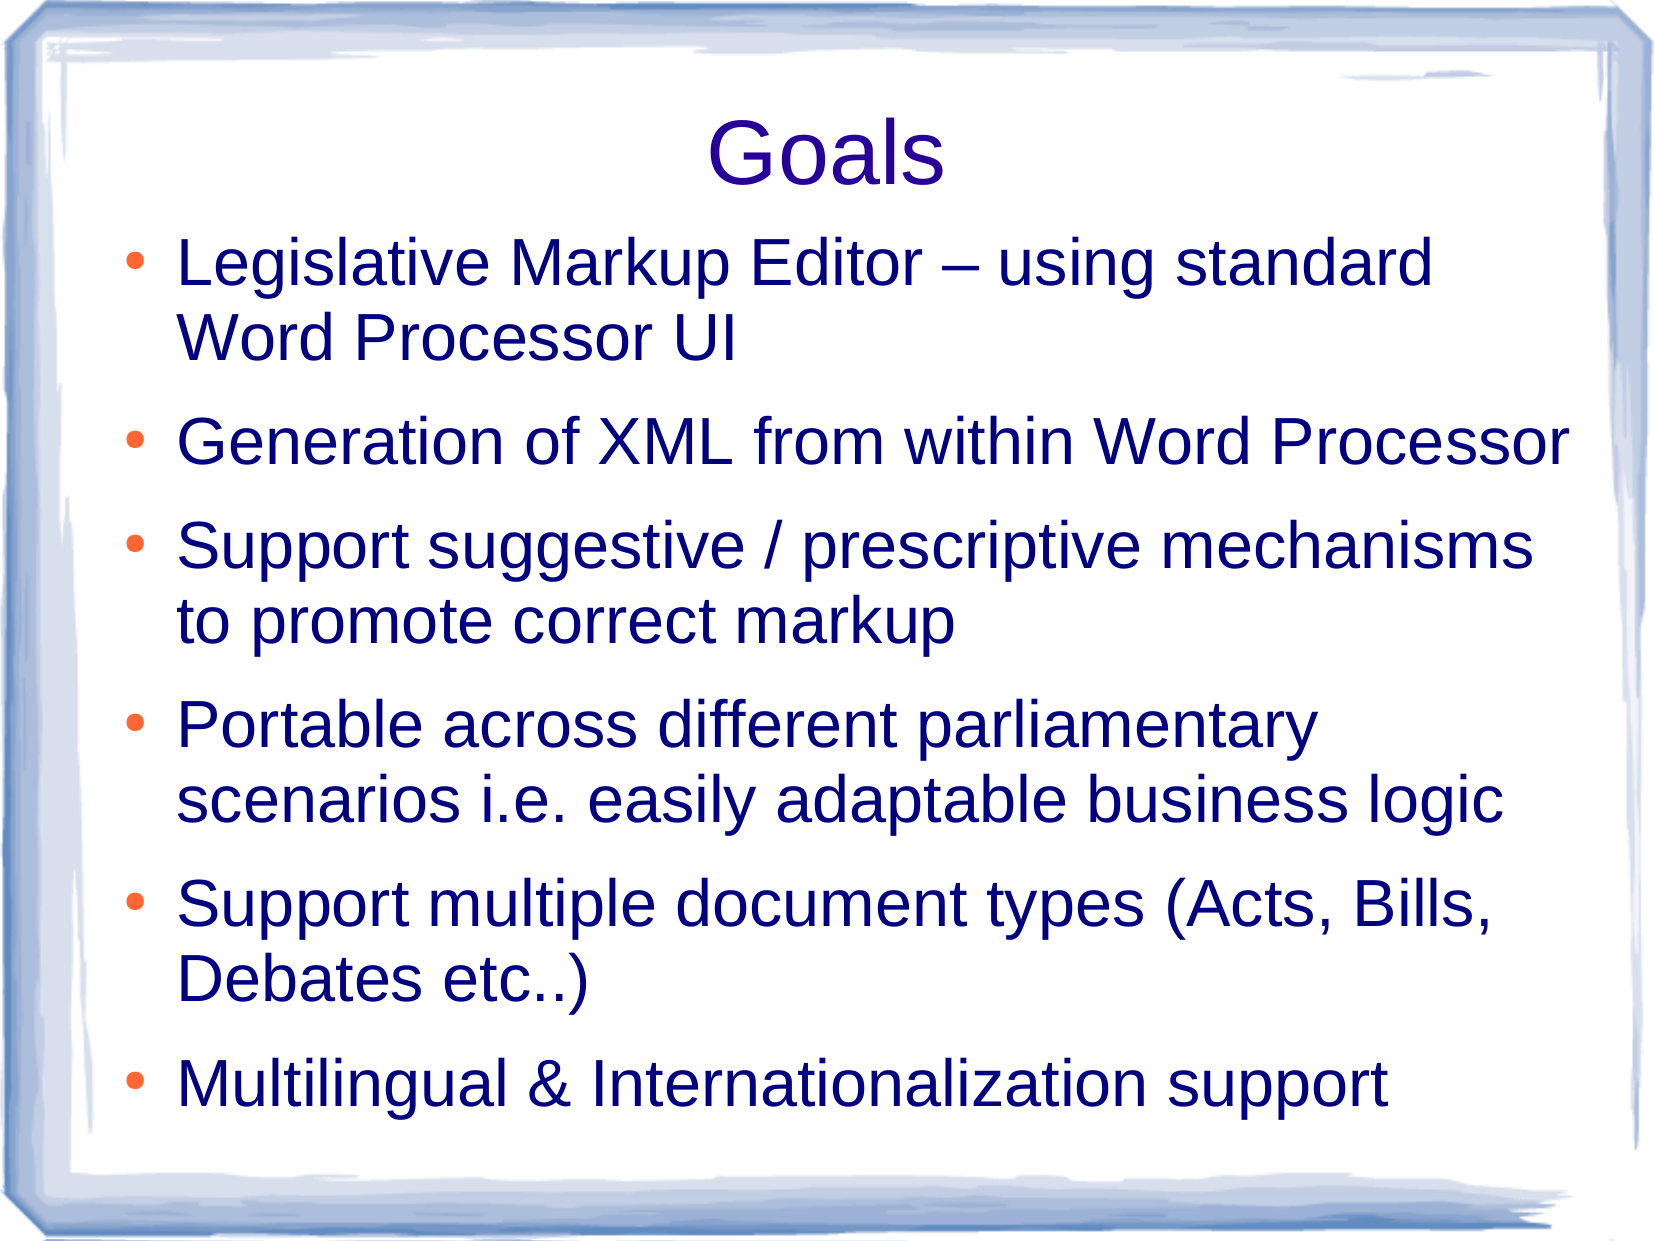

# Goals
Legislative Markup Editor – using standard Word Processor UI
Generation of XML from within Word Processor
Support suggestive / prescriptive mechanisms to promote correct markup
Portable across different parliamentary scenarios i.e. easily adaptable business logic
Support multiple document types (Acts, Bills, Debates etc..)
Multilingual & Internationalization support